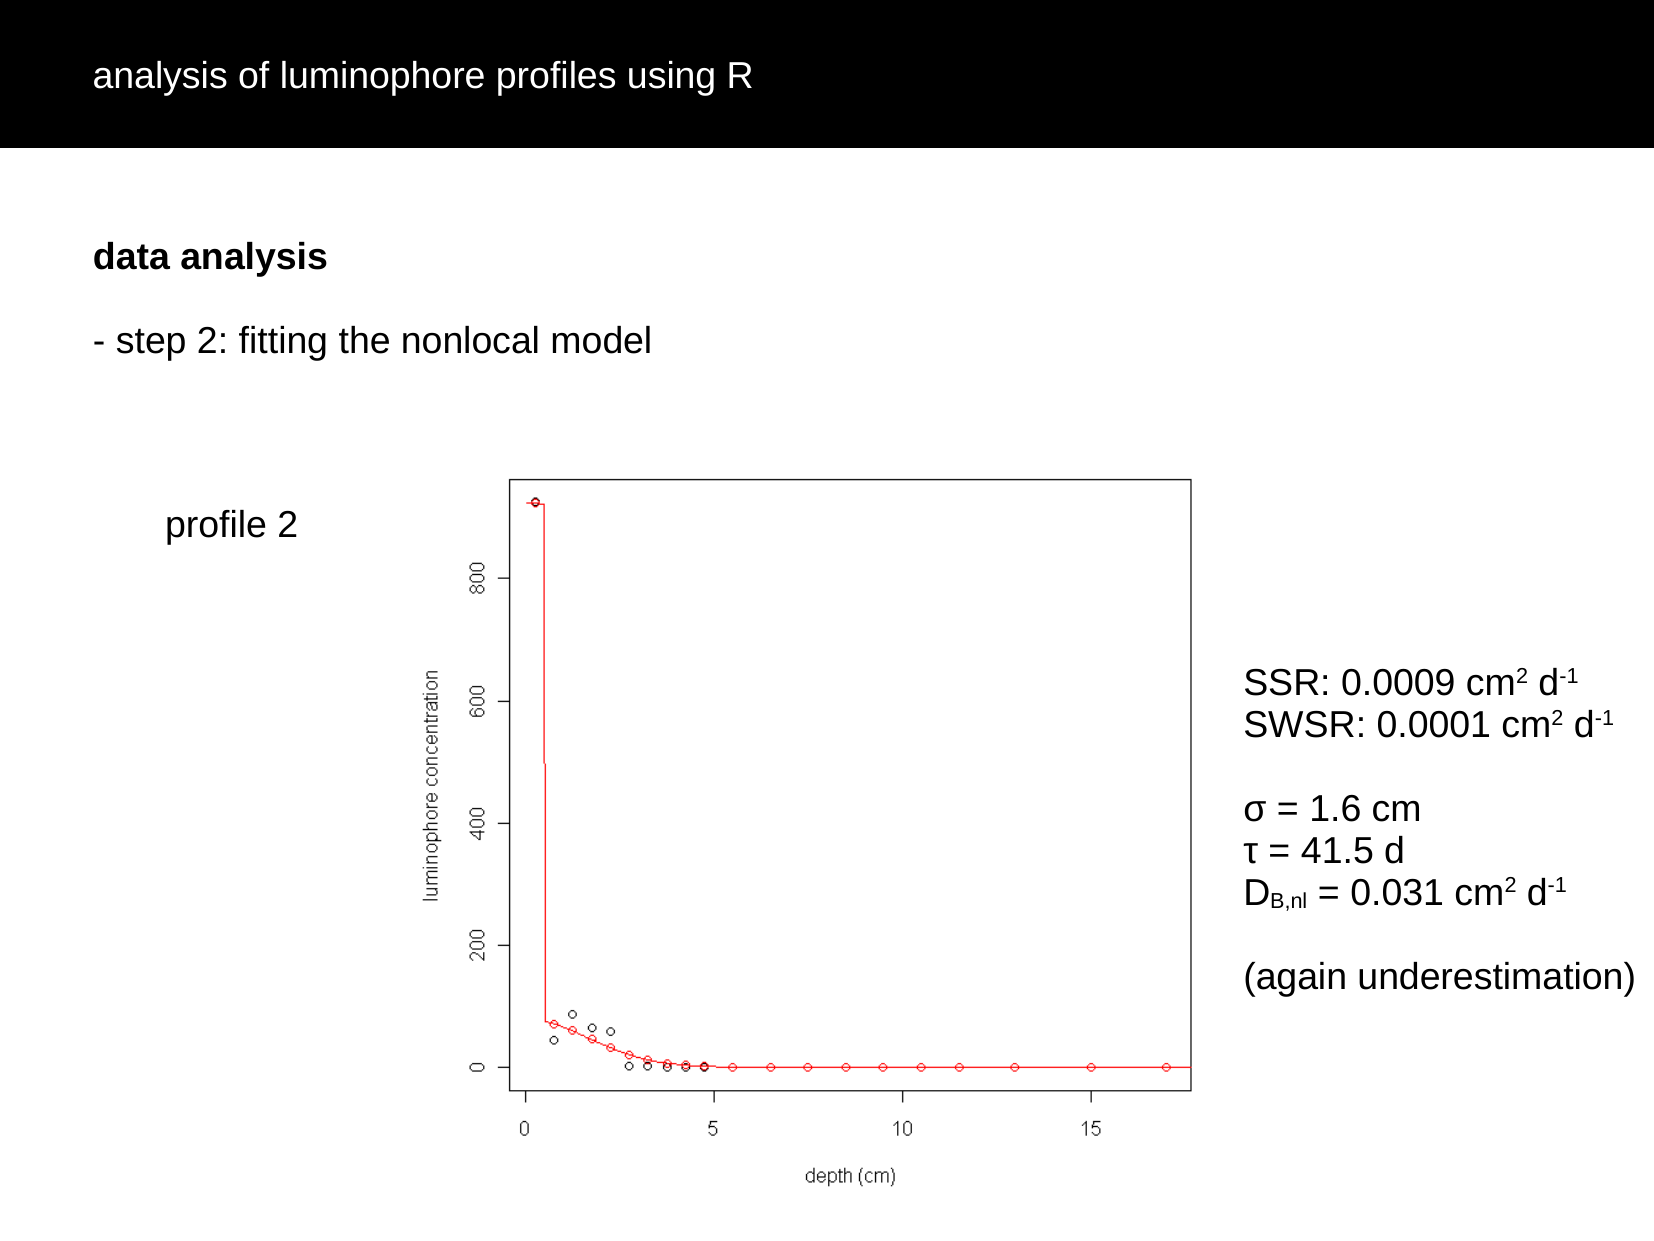

analysis of luminophore profiles using R
data analysis
- step 2: fitting the nonlocal model
profile 2
SSR: 0.0009 cm2 d-1
SWSR: 0.0001 cm2 d-1
σ = 1.6 cm
τ = 41.5 d
DB,nl = 0.031 cm2 d-1
(again underestimation)